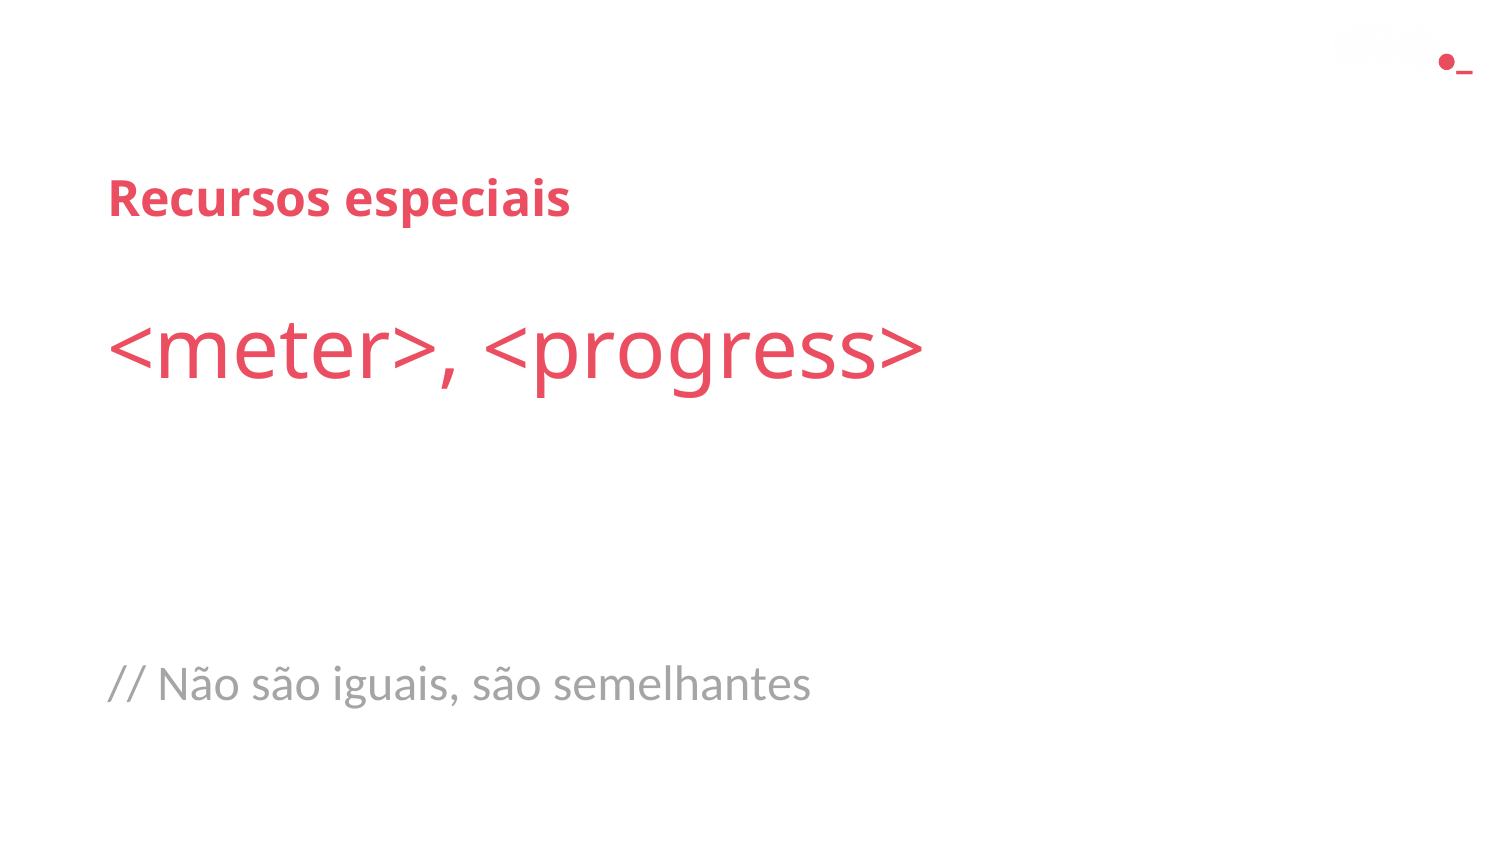

Recursos especiais
<meter>, <progress>
// Não são iguais, são semelhantes